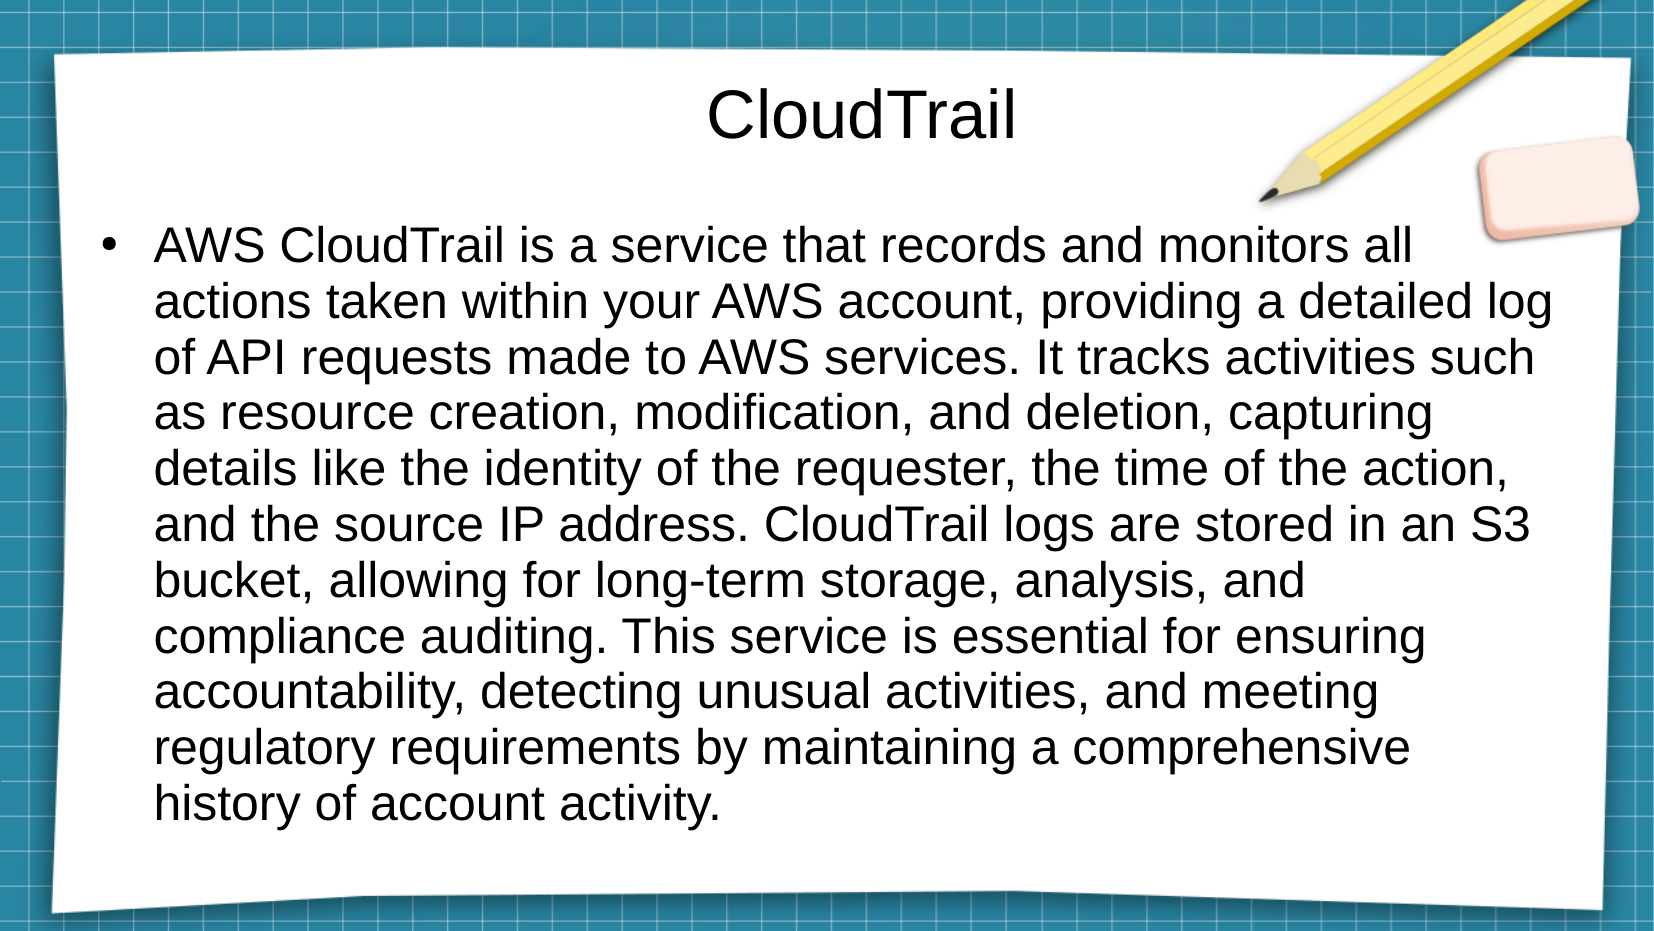

# CloudTrail
AWS CloudTrail is a service that records and monitors all actions taken within your AWS account, providing a detailed log of API requests made to AWS services. It tracks activities such as resource creation, modification, and deletion, capturing details like the identity of the requester, the time of the action, and the source IP address. CloudTrail logs are stored in an S3 bucket, allowing for long-term storage, analysis, and compliance auditing. This service is essential for ensuring accountability, detecting unusual activities, and meeting regulatory requirements by maintaining a comprehensive history of account activity.